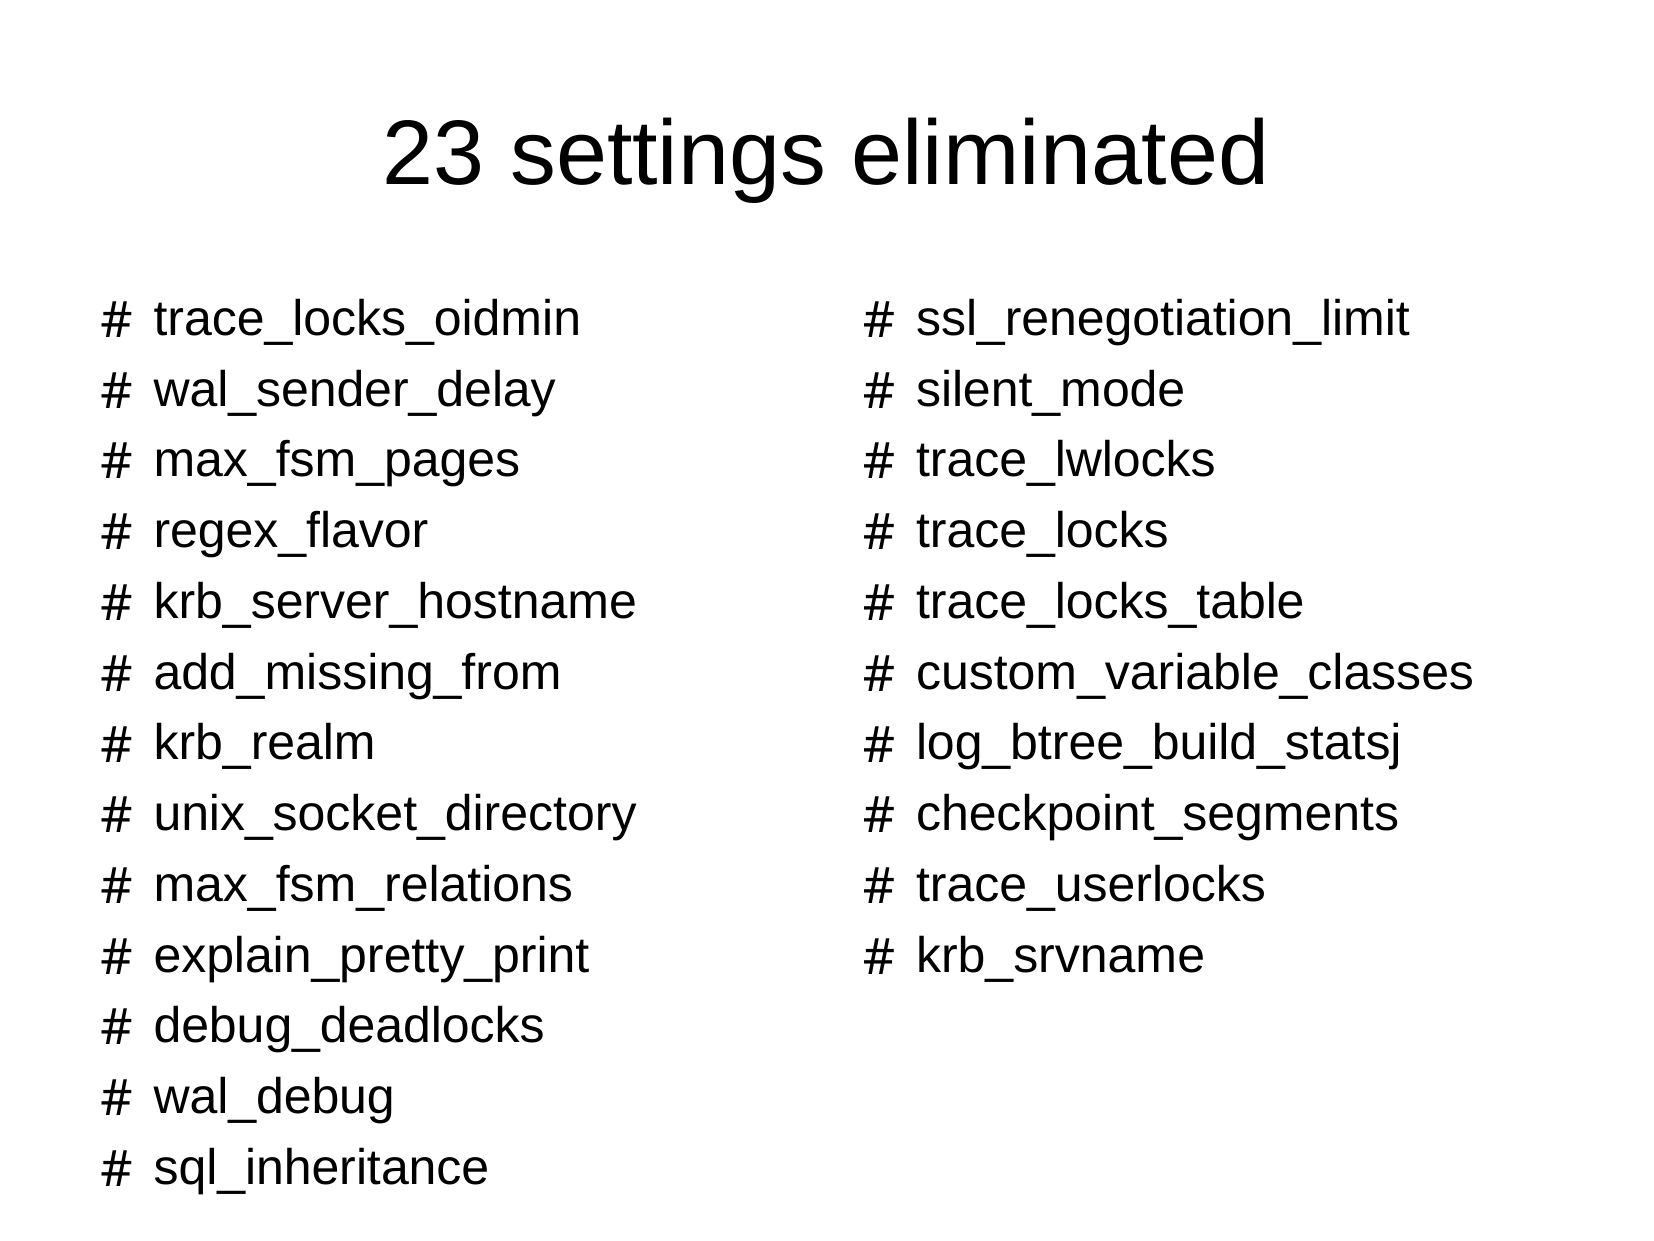

# 23 settings eliminated
trace_locks_oidmin
wal_sender_delay
max_fsm_pages
regex_flavor
krb_server_hostname
add_missing_from
krb_realm
unix_socket_directory
max_fsm_relations
explain_pretty_print
debug_deadlocks
wal_debug
sql_inheritance
ssl_renegotiation_limit
silent_mode
trace_lwlocks
trace_locks
trace_locks_table
custom_variable_classes
log_btree_build_statsj
checkpoint_segments
trace_userlocks
krb_srvname